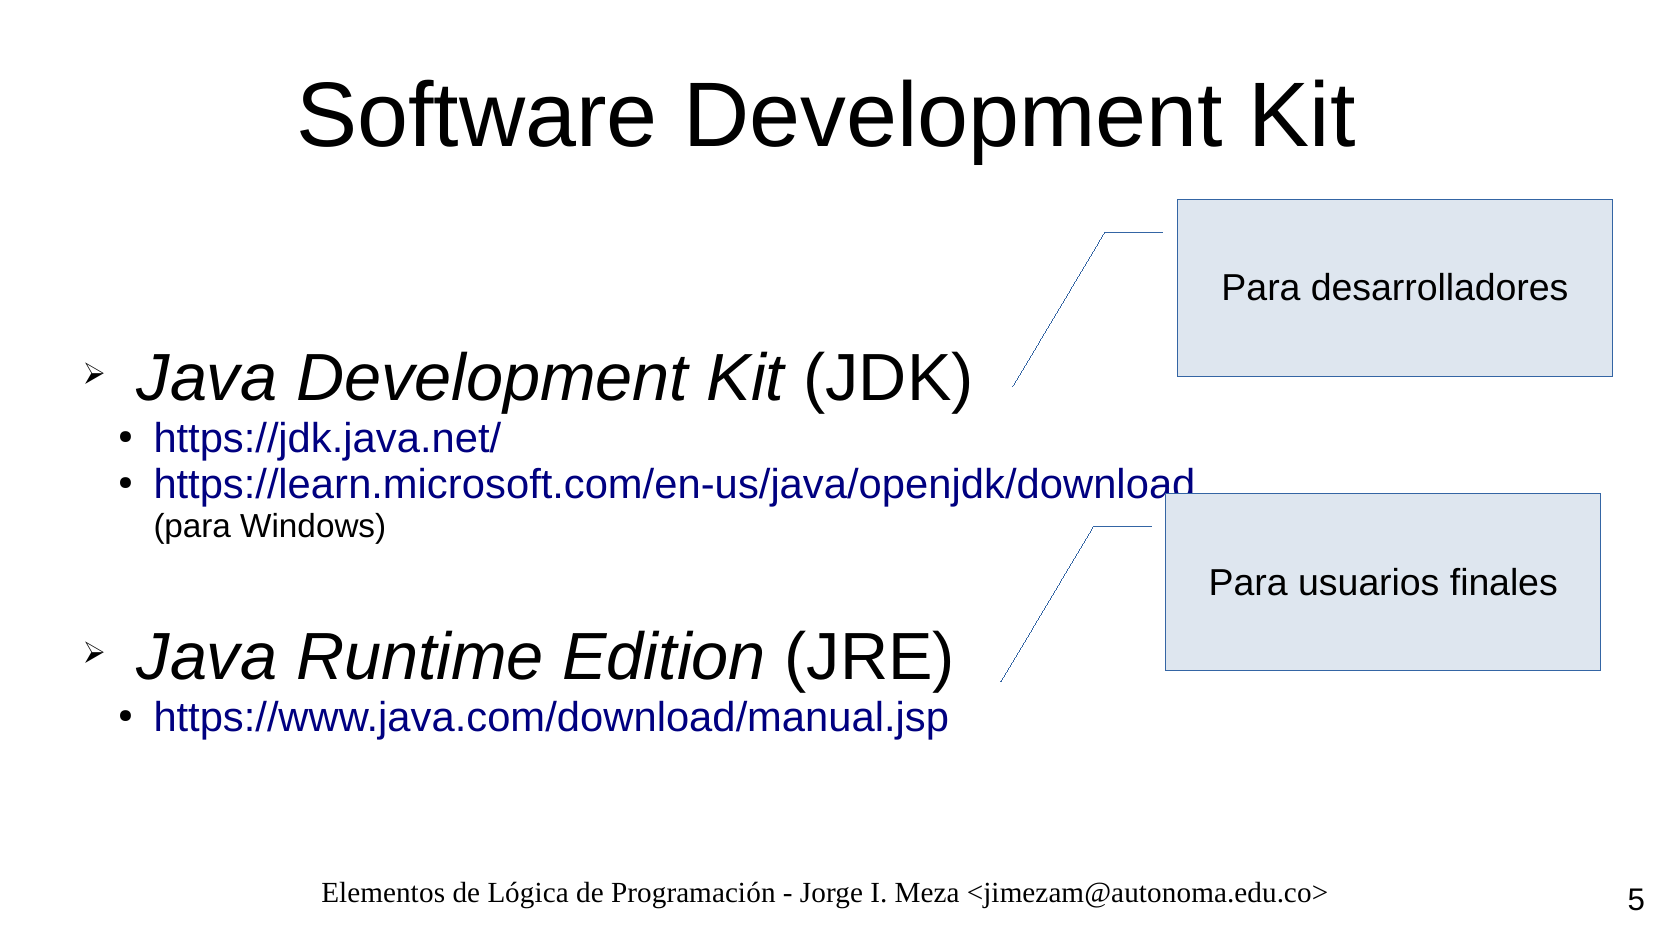

# Software Development Kit
Para desarrolladores
 Java Development Kit (JDK)
https://jdk.java.net/
https://learn.microsoft.com/en-us/java/openjdk/download
(para Windows)
 Java Runtime Edition (JRE)
https://www.java.com/download/manual.jsp
Para usuarios finales
Elementos de Lógica de Programación - Jorge I. Meza <jimezam@autonoma.edu.co>